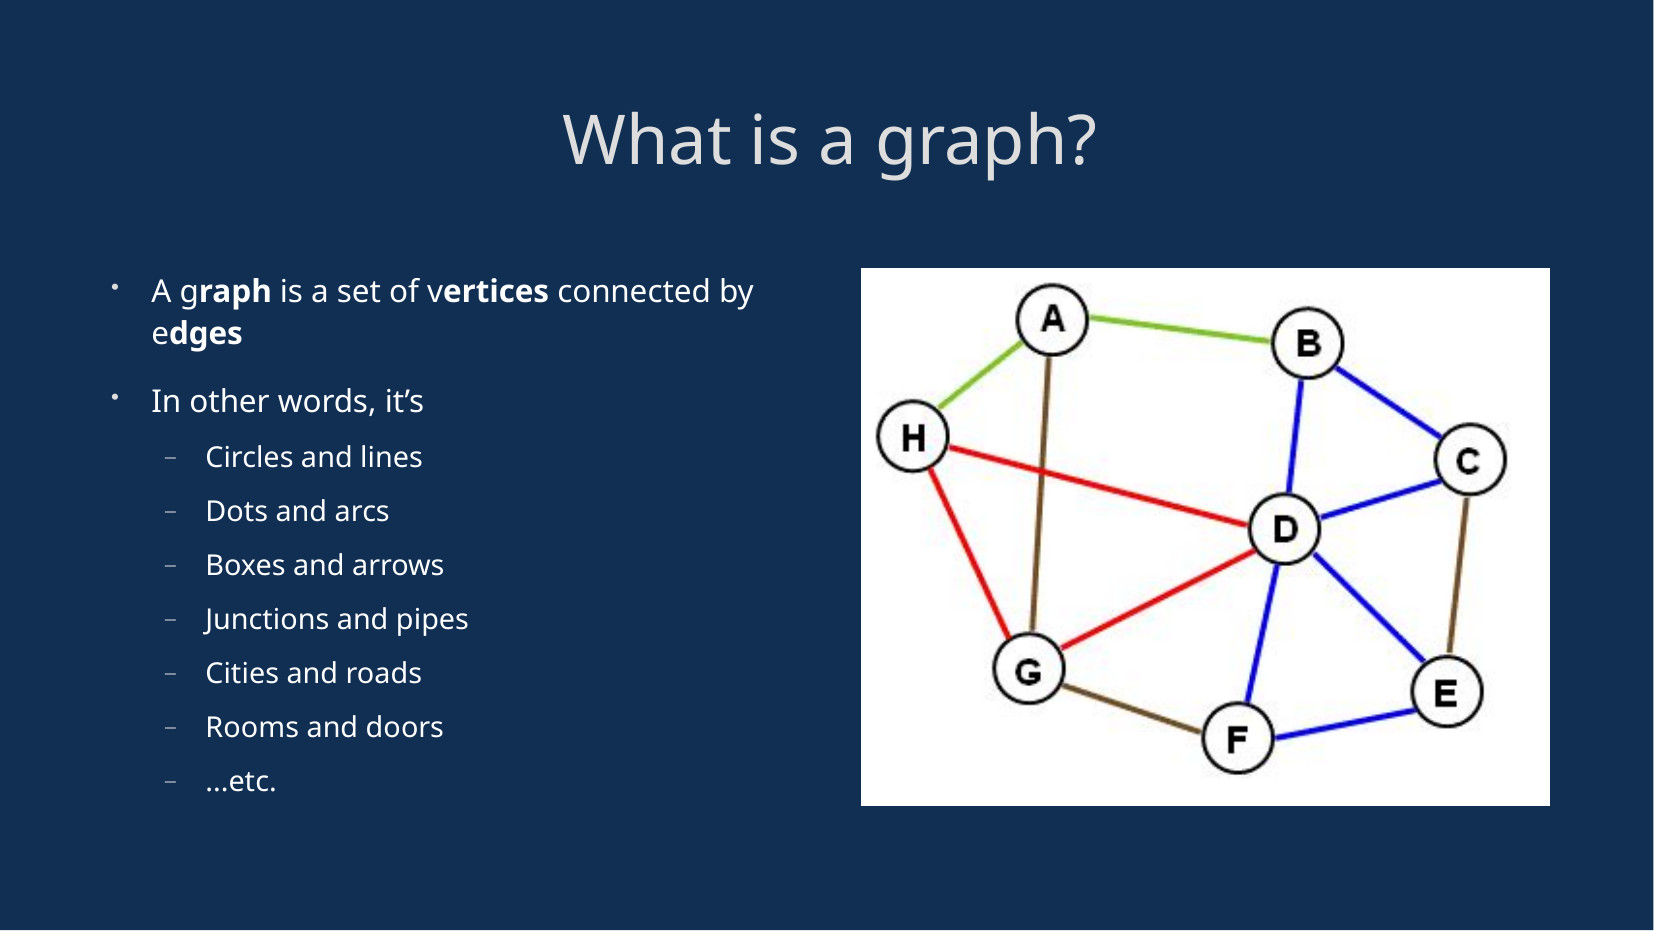

# What is a graph?
A graph is a set of vertices connected by edges
In other words, it’s
Circles and lines
Dots and arcs
Boxes and arrows
Junctions and pipes
Cities and roads
Rooms and doors
...etc.